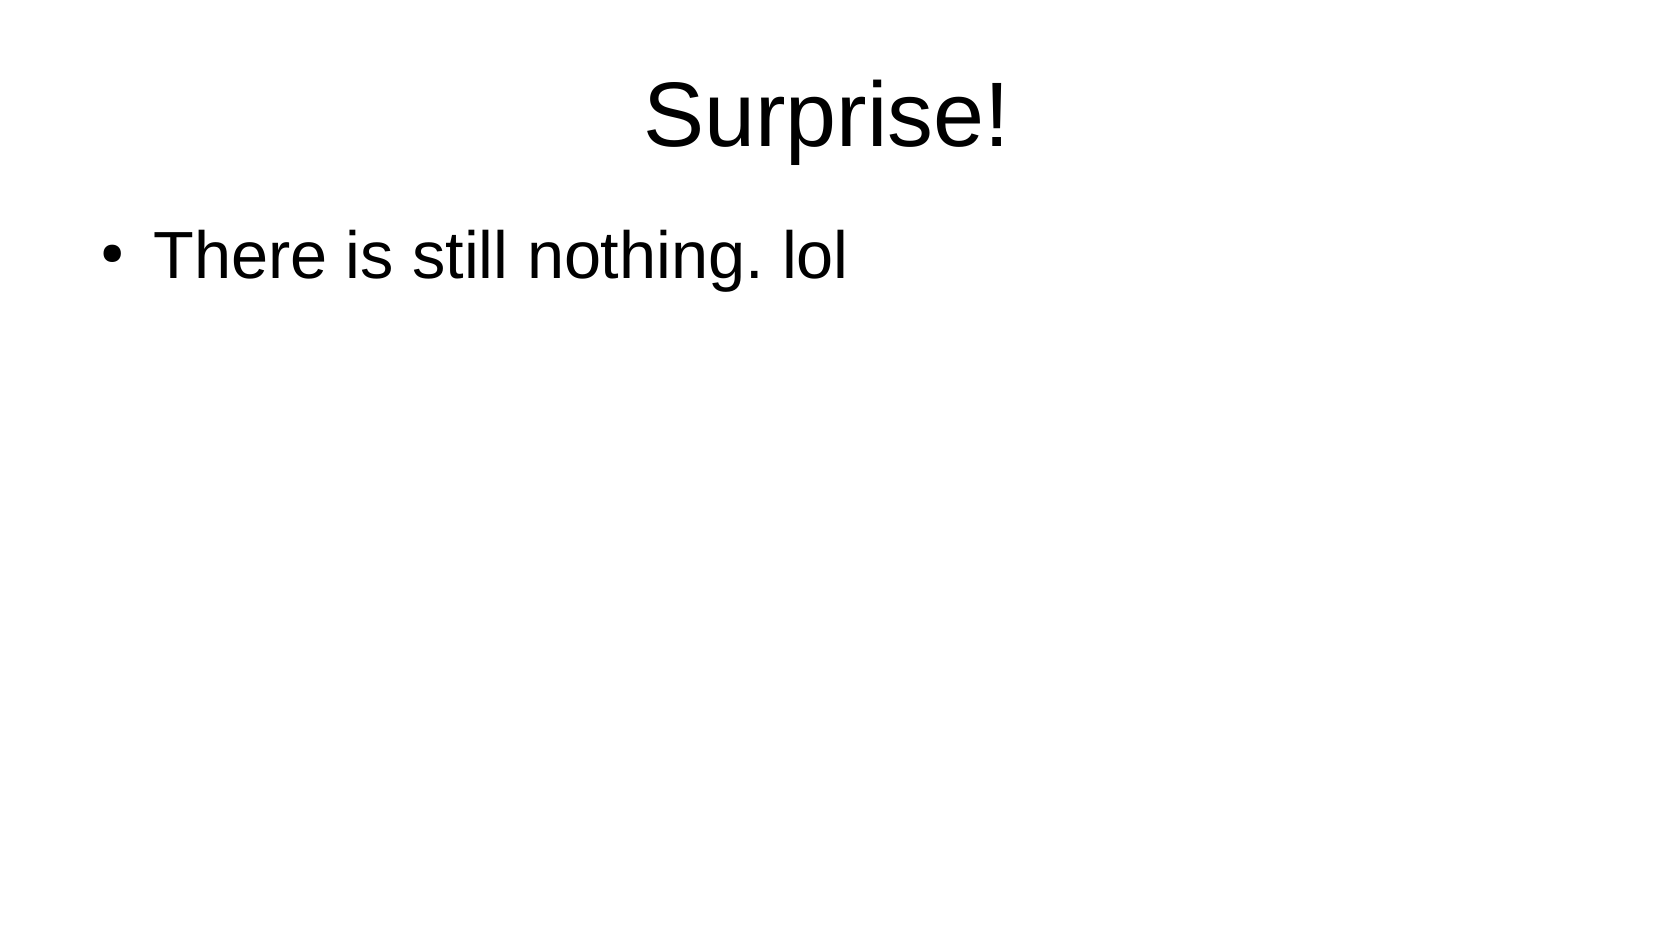

# Surprise!
There is still nothing. lol